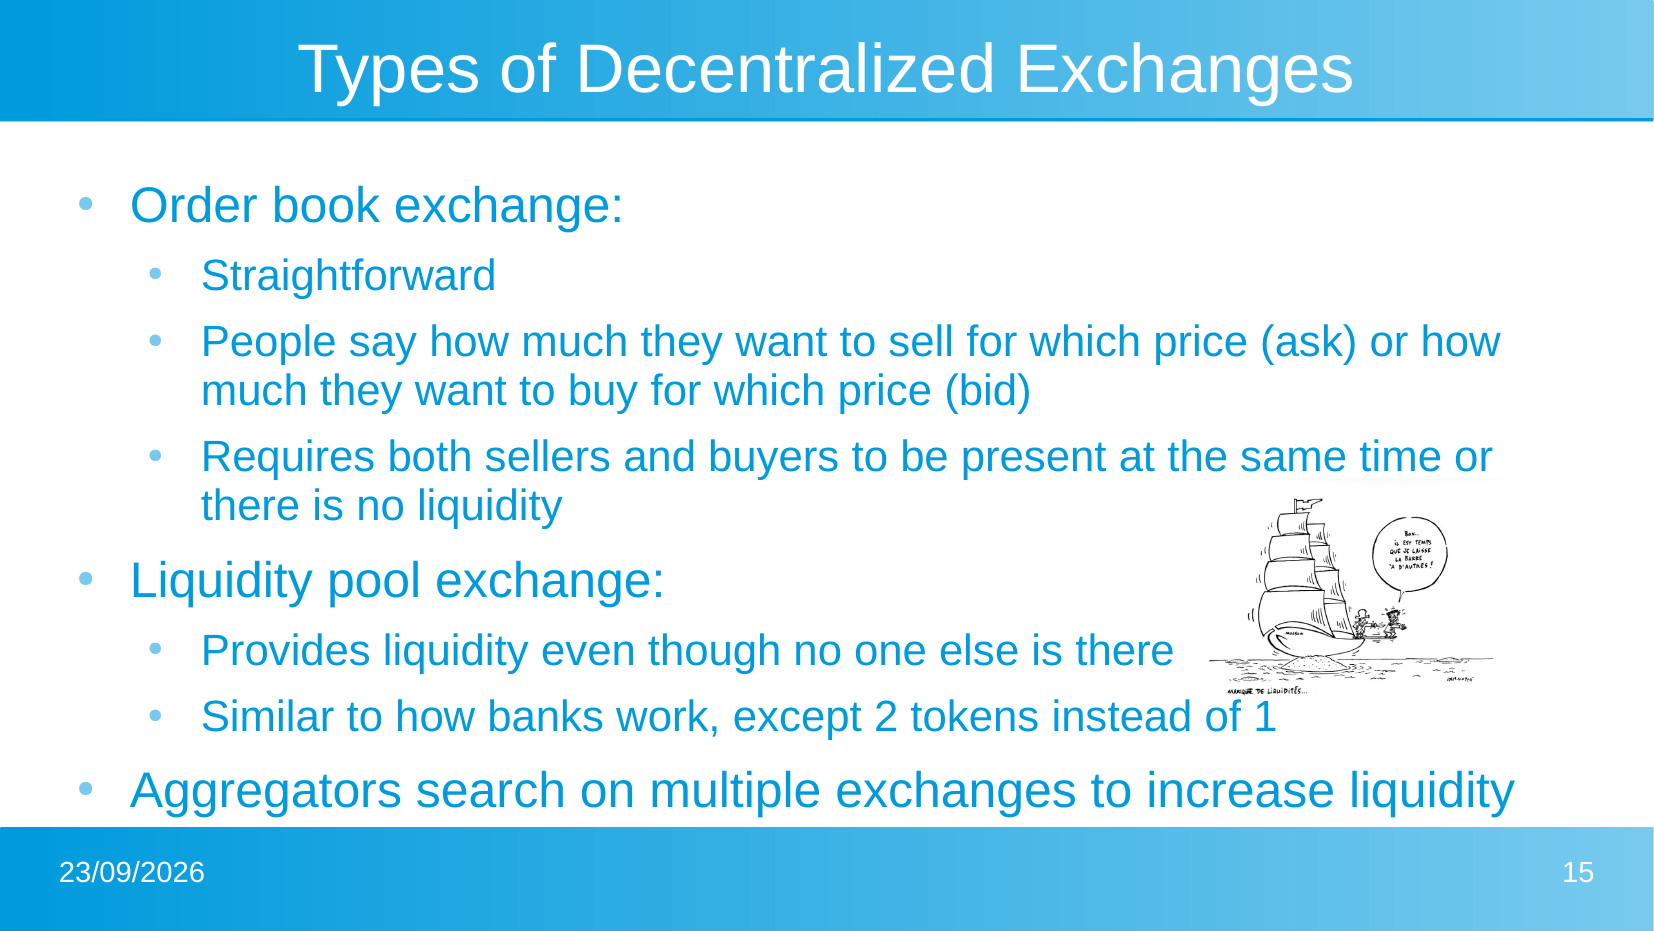

# Types of Decentralized Exchanges
Order book exchange:
Straightforward
People say how much they want to sell for which price (ask) or how much they want to buy for which price (bid)
Requires both sellers and buyers to be present at the same time or there is no liquidity
Liquidity pool exchange:
Provides liquidity even though no one else is there
Similar to how banks work, except 2 tokens instead of 1
Aggregators search on multiple exchanges to increase liquidity
15